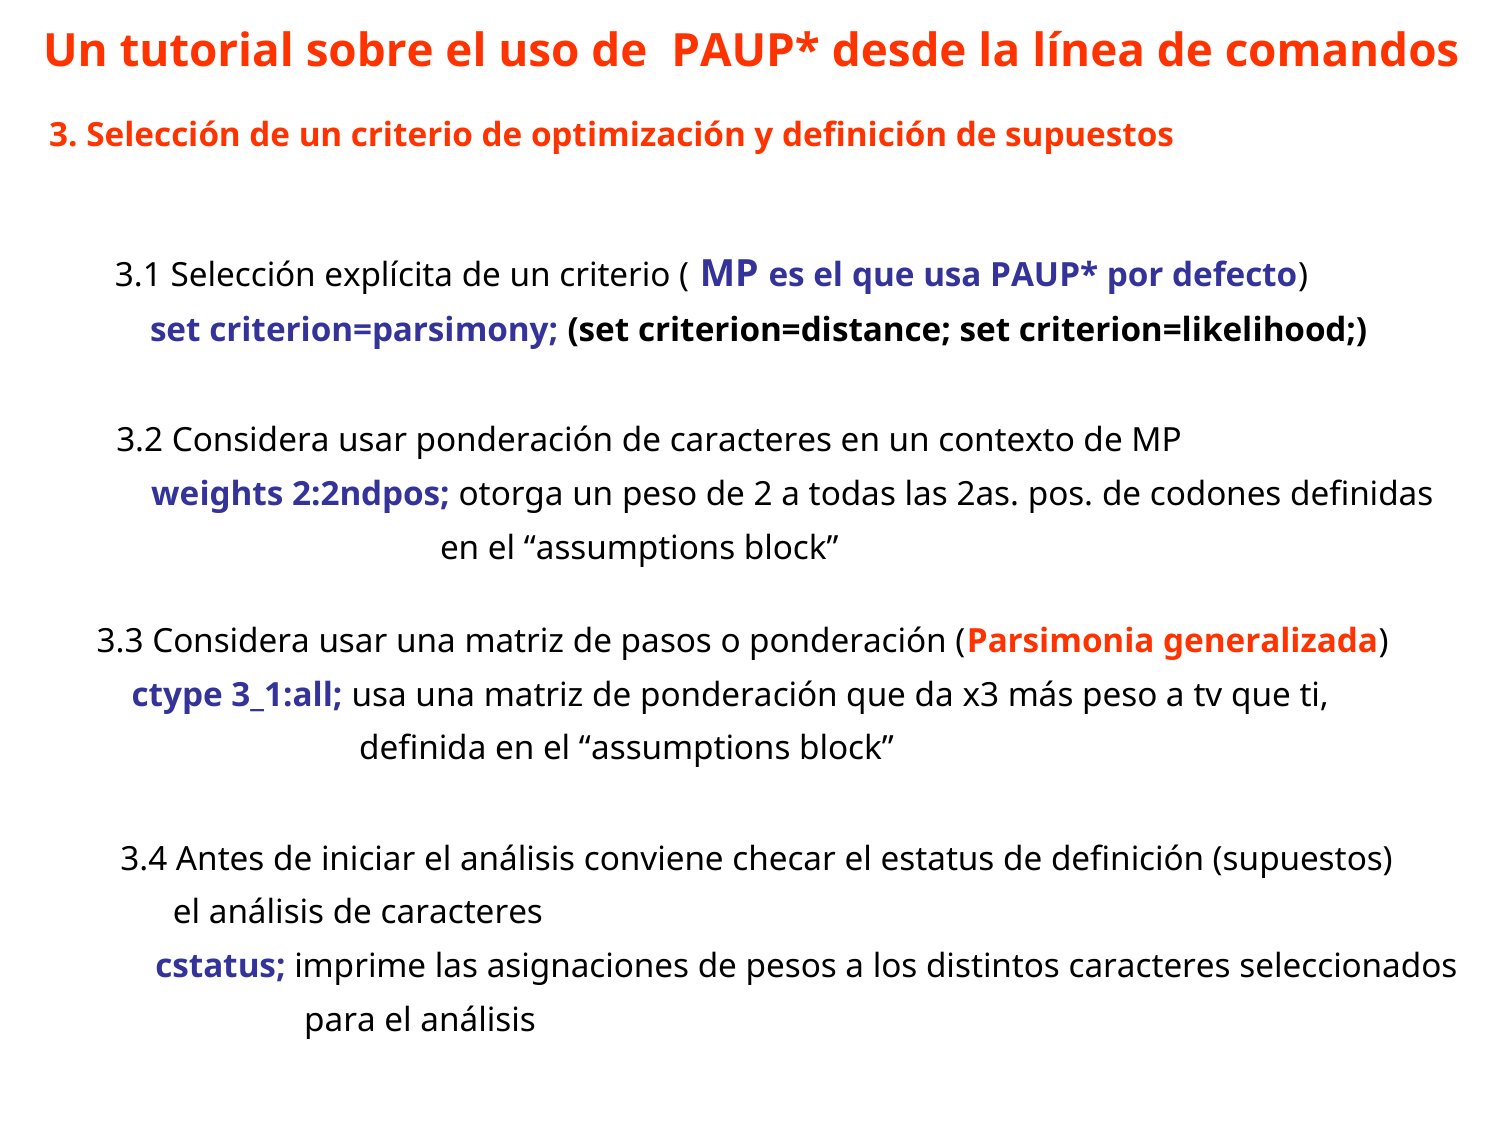

Un tutorial sobre el uso de PAUP* desde la línea de comandos
3. Selección de un criterio de optimización y definición de supuestos
3.1 Selección explícita de un criterio ( MP es el que usa PAUP* por defecto)
 set criterion=parsimony; (set criterion=distance; set criterion=likelihood;)
3.2 Considera usar ponderación de caracteres en un contexto de MP
 weights 2:2ndpos; otorga un peso de 2 a todas las 2as. pos. de codones definidas
 en el “assumptions block”
3.3 Considera usar una matriz de pasos o ponderación (Parsimonia generalizada)
 ctype 3_1:all; usa una matriz de ponderación que da x3 más peso a tv que ti,
 definida en el “assumptions block”
3.4 Antes de iniciar el análisis conviene checar el estatus de definición (supuestos)
 el análisis de caracteres
 cstatus; imprime las asignaciones de pesos a los distintos caracteres seleccionados
 para el análisis